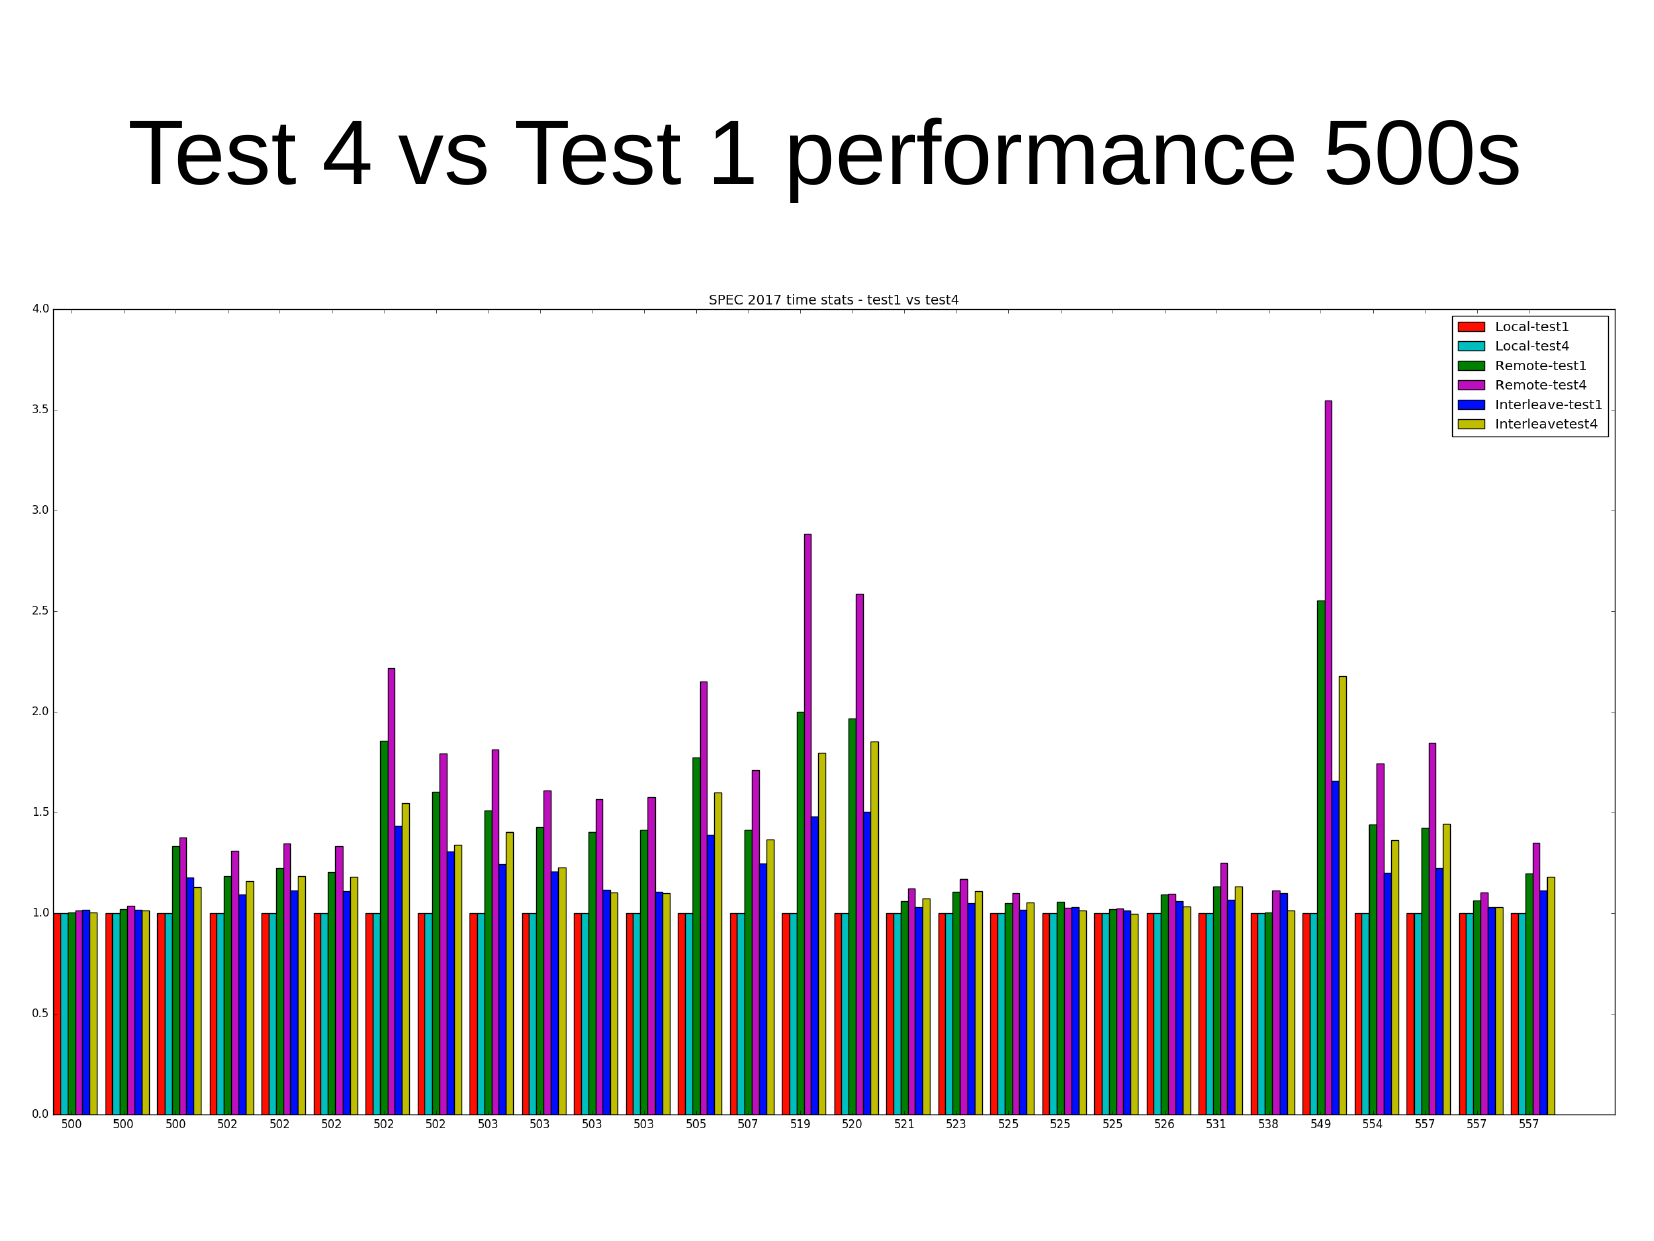

# Test 4 vs Test 1 performance 500s